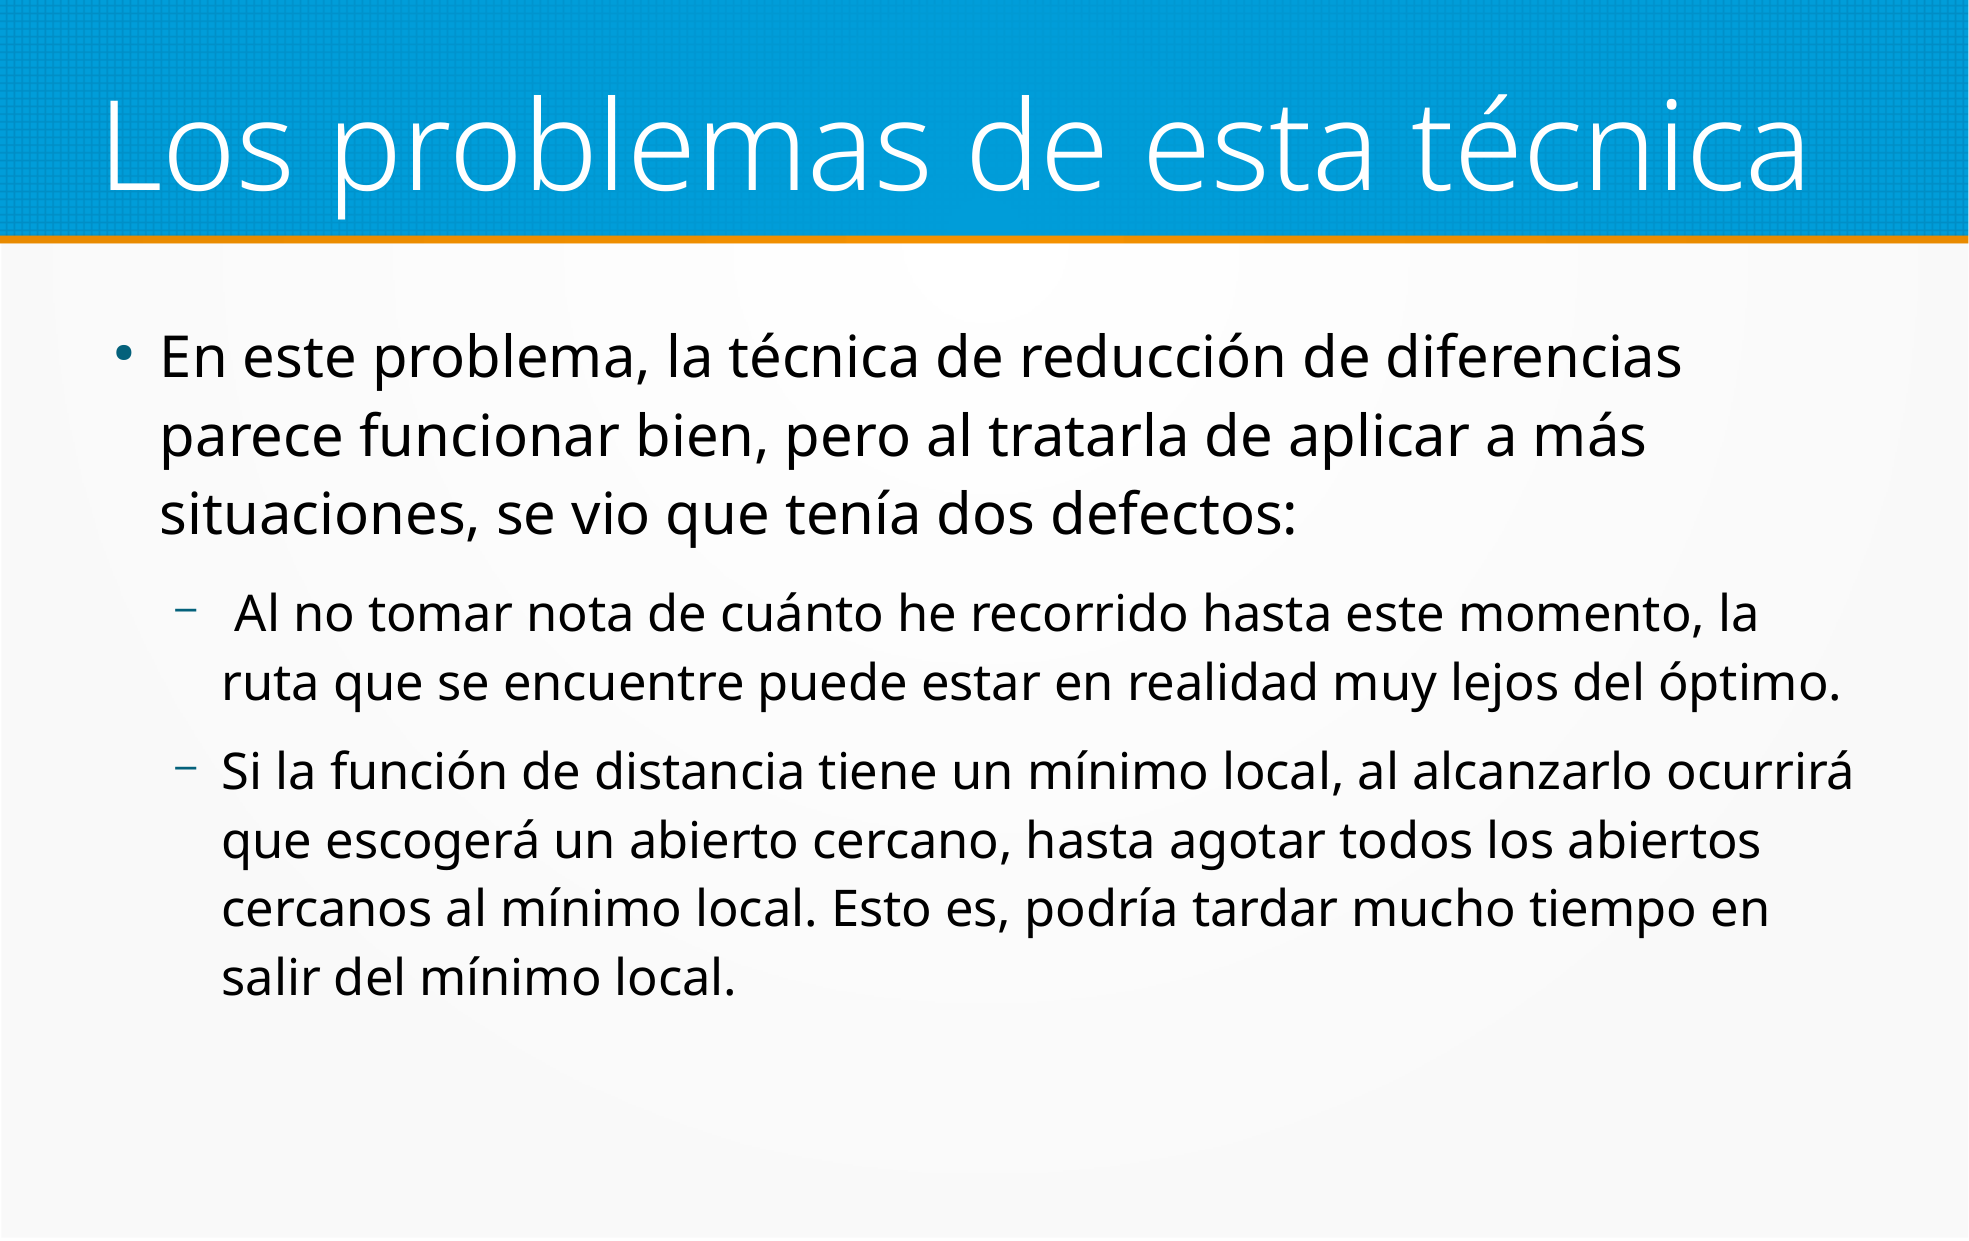

# Los problemas de esta técnica
En este problema, la técnica de reducción de diferencias parece funcionar bien, pero al tratarla de aplicar a más situaciones, se vio que tenía dos defectos:
 Al no tomar nota de cuánto he recorrido hasta este momento, la ruta que se encuentre puede estar en realidad muy lejos del óptimo.
Si la función de distancia tiene un mínimo local, al alcanzarlo ocurrirá que escogerá un abierto cercano, hasta agotar todos los abiertos cercanos al mínimo local. Esto es, podría tardar mucho tiempo en salir del mínimo local.